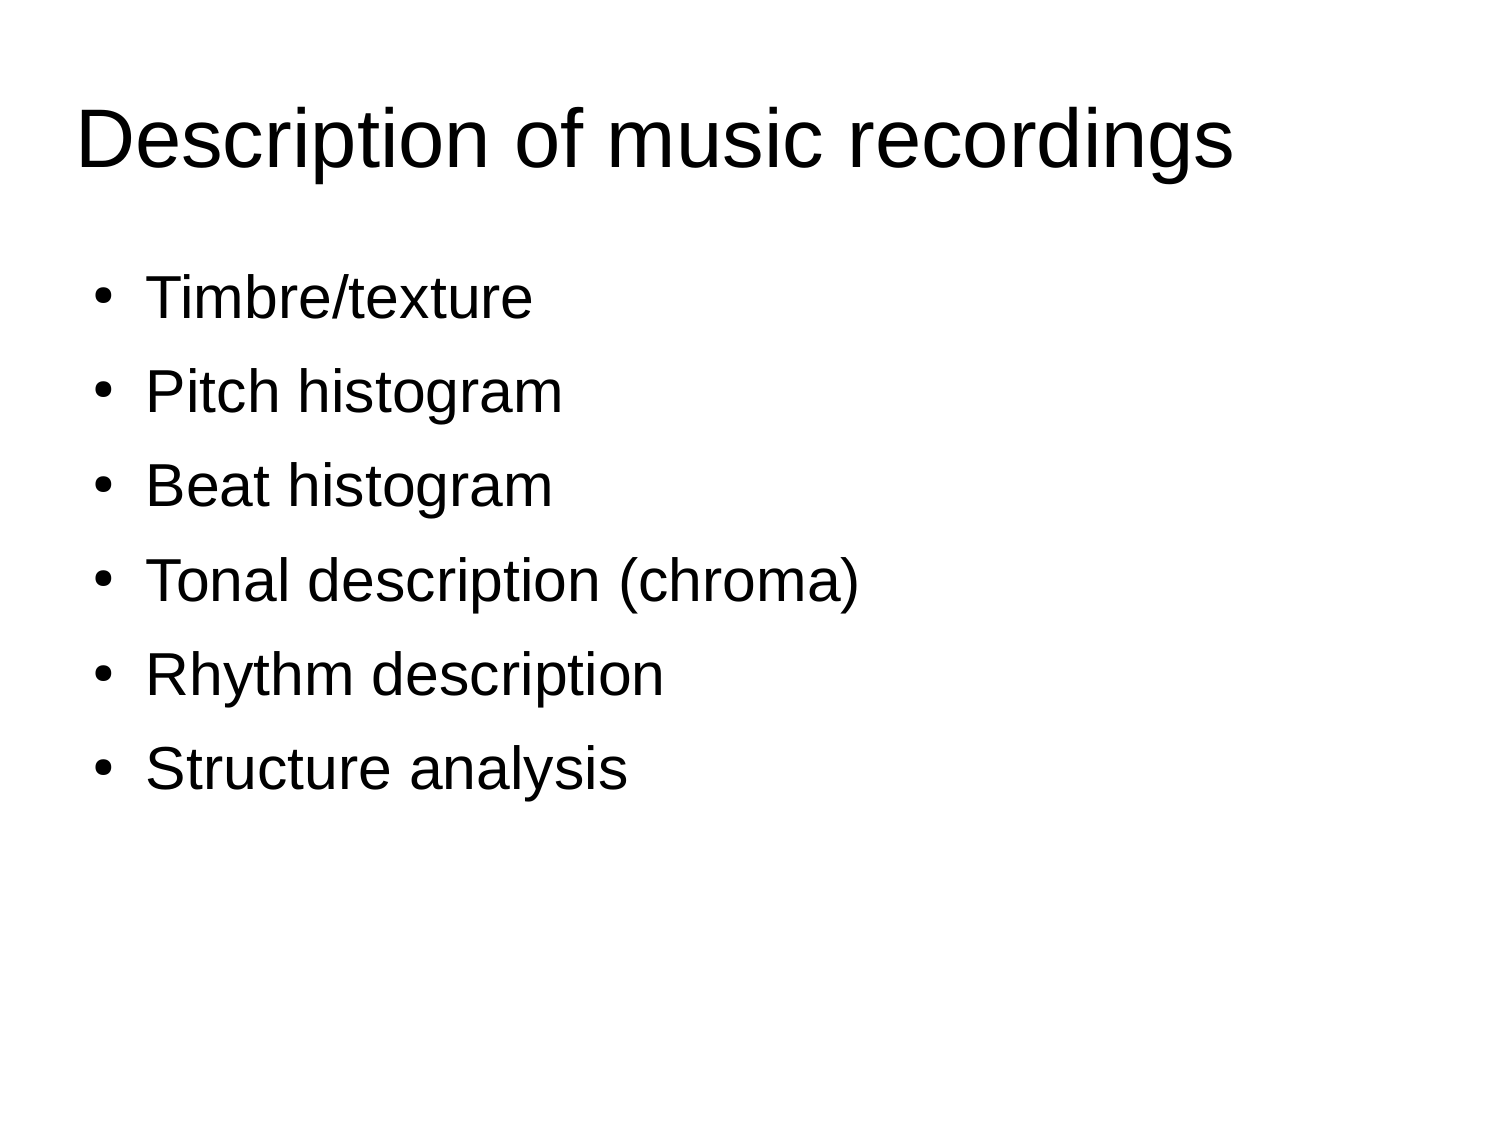

# Description of music recordings
Timbre/texture
Pitch histogram
Beat histogram
Tonal description (chroma)
Rhythm description
Structure analysis